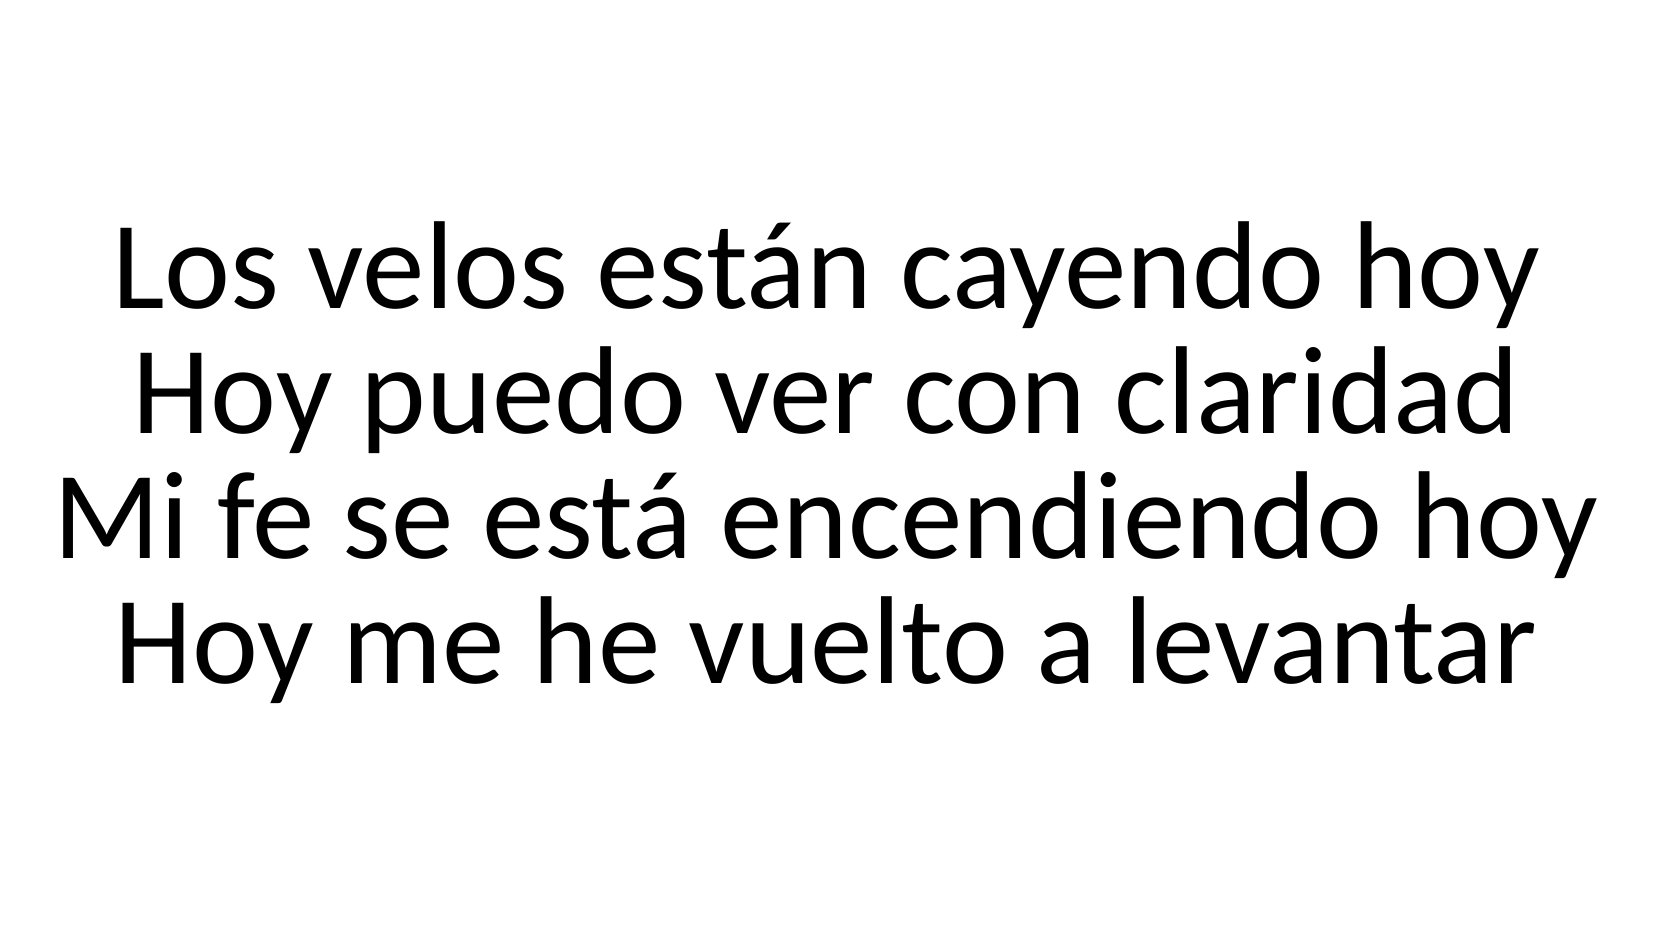

# Los velos están cayendo hoy Hoy puedo ver con claridad Mi fe se está encendiendo hoy Hoy me he vuelto a levantar